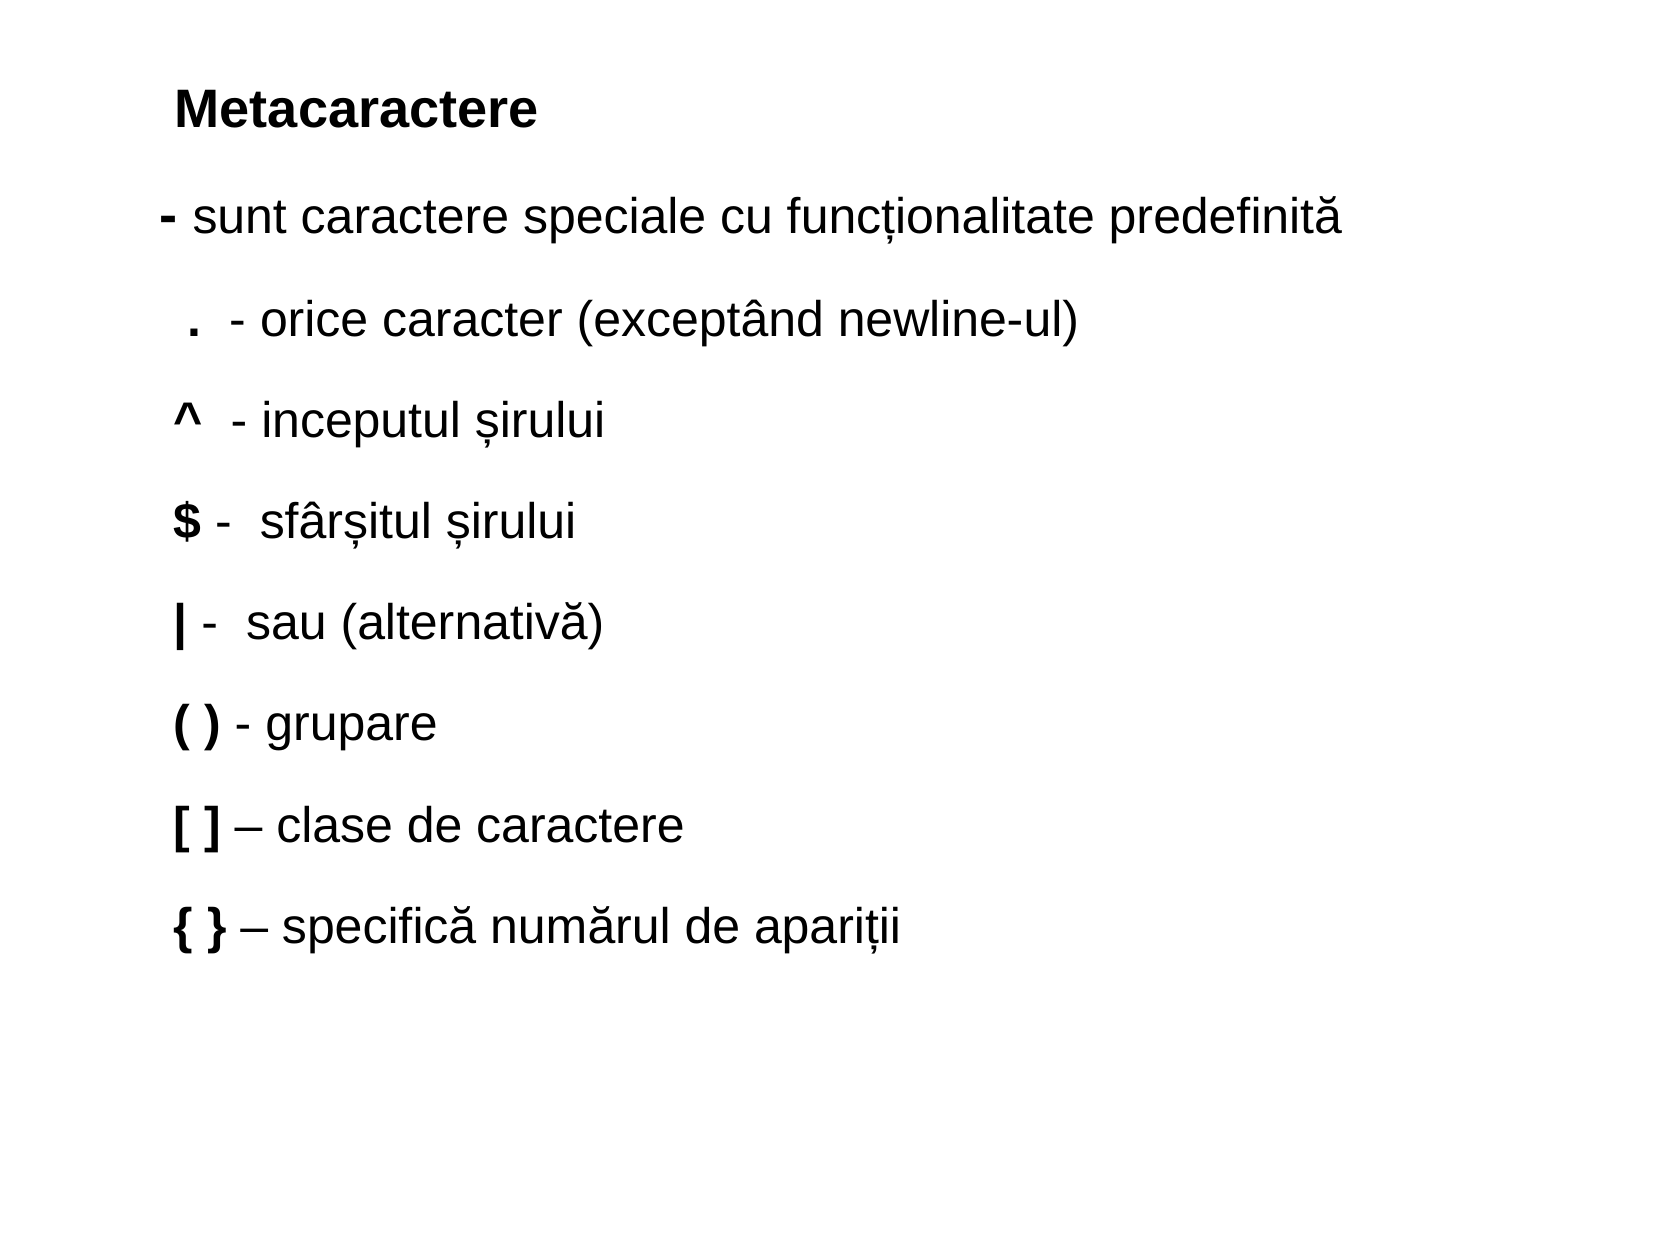

Metacaractere
- sunt caractere speciale cu funcționalitate predefinită
 . - orice caracter (exceptând newline-ul)
 ^ - inceputul șirului
 $ - sfârșitul șirului
 | - sau (alternativă)
 ( ) - grupare
 [ ] – clase de caractere
 { } – specifică numărul de apariții